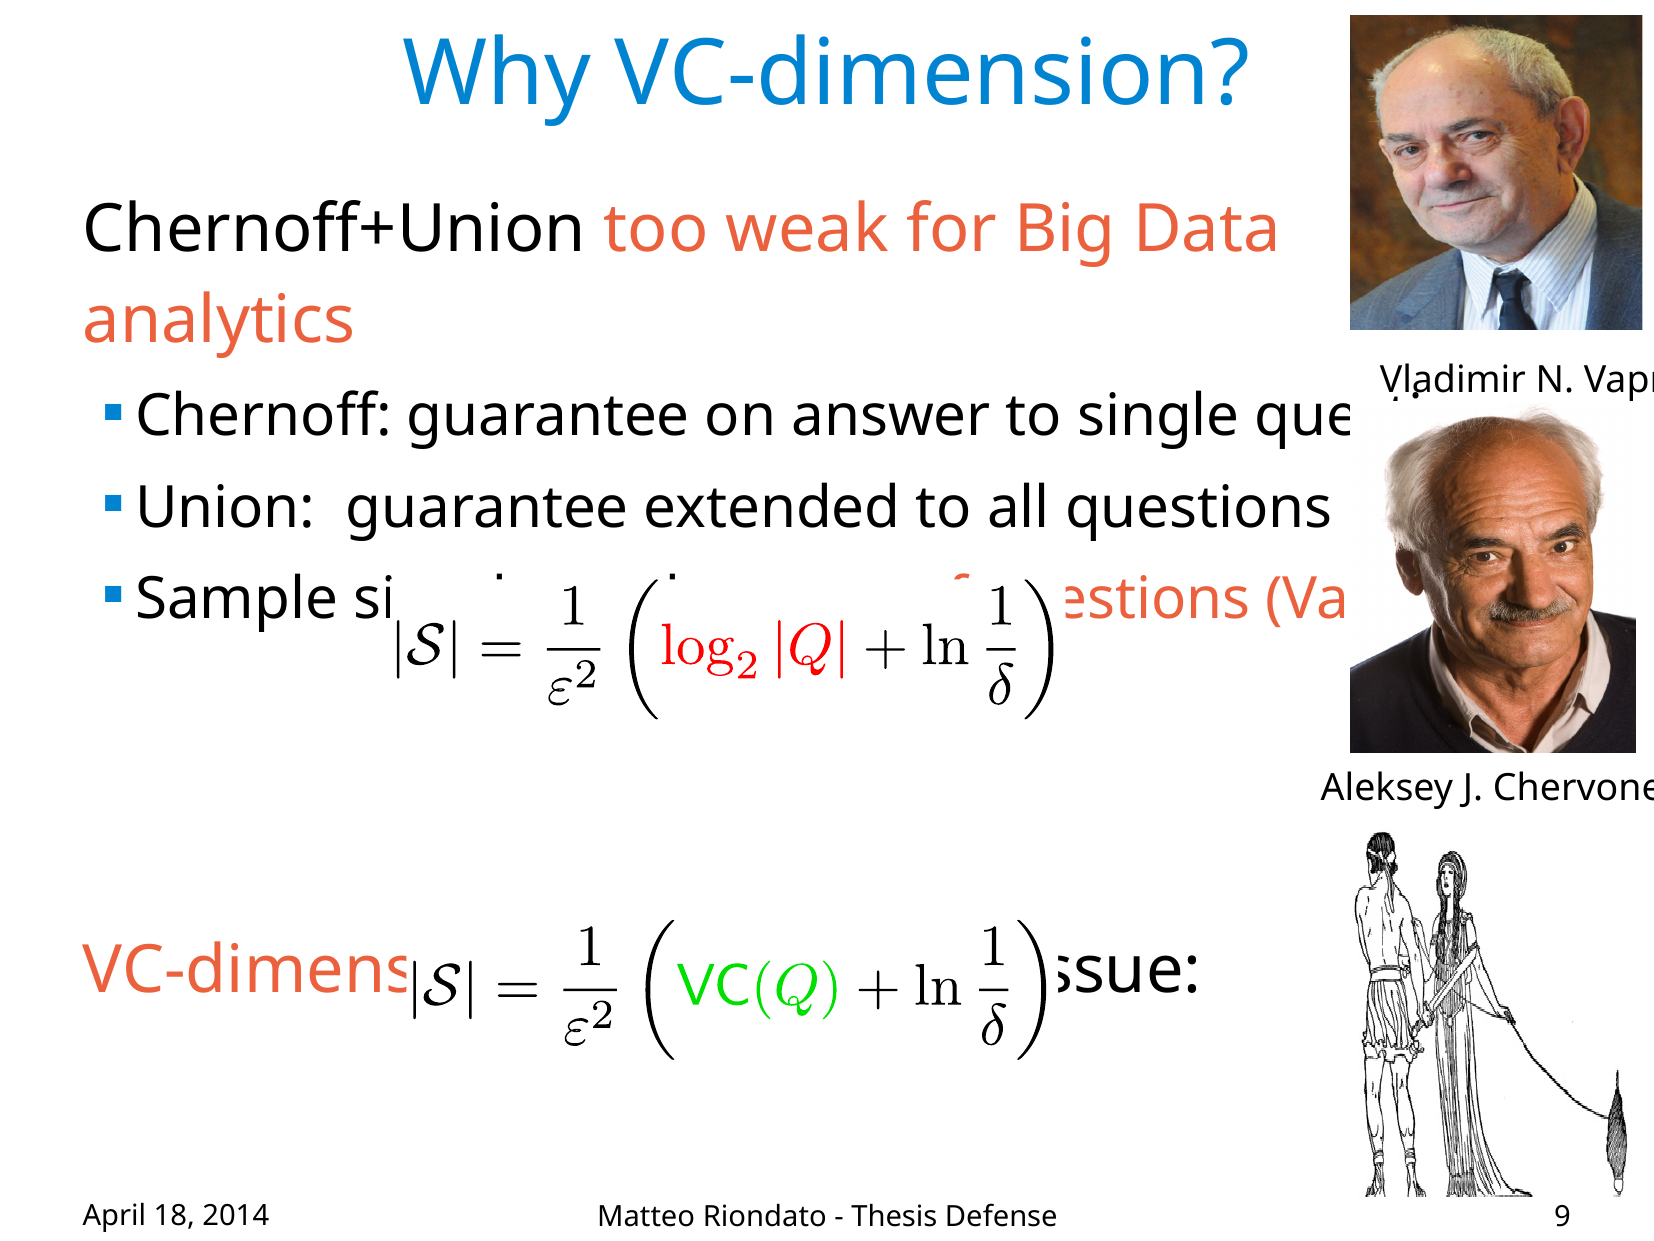

# Why VC-dimension?
Chernoff+Union too weak for Big Data analytics
Chernoff: guarantee on answer to single question
Union: guarantee extended to all questions
Sample size depends on no. of questions (Variety):
VC-dimension overcomes this issue:
Vladimir N. Vapnik
Aleksey J. Chervonenkis
April 18, 2014
Matteo Riondato - Thesis Defense
9